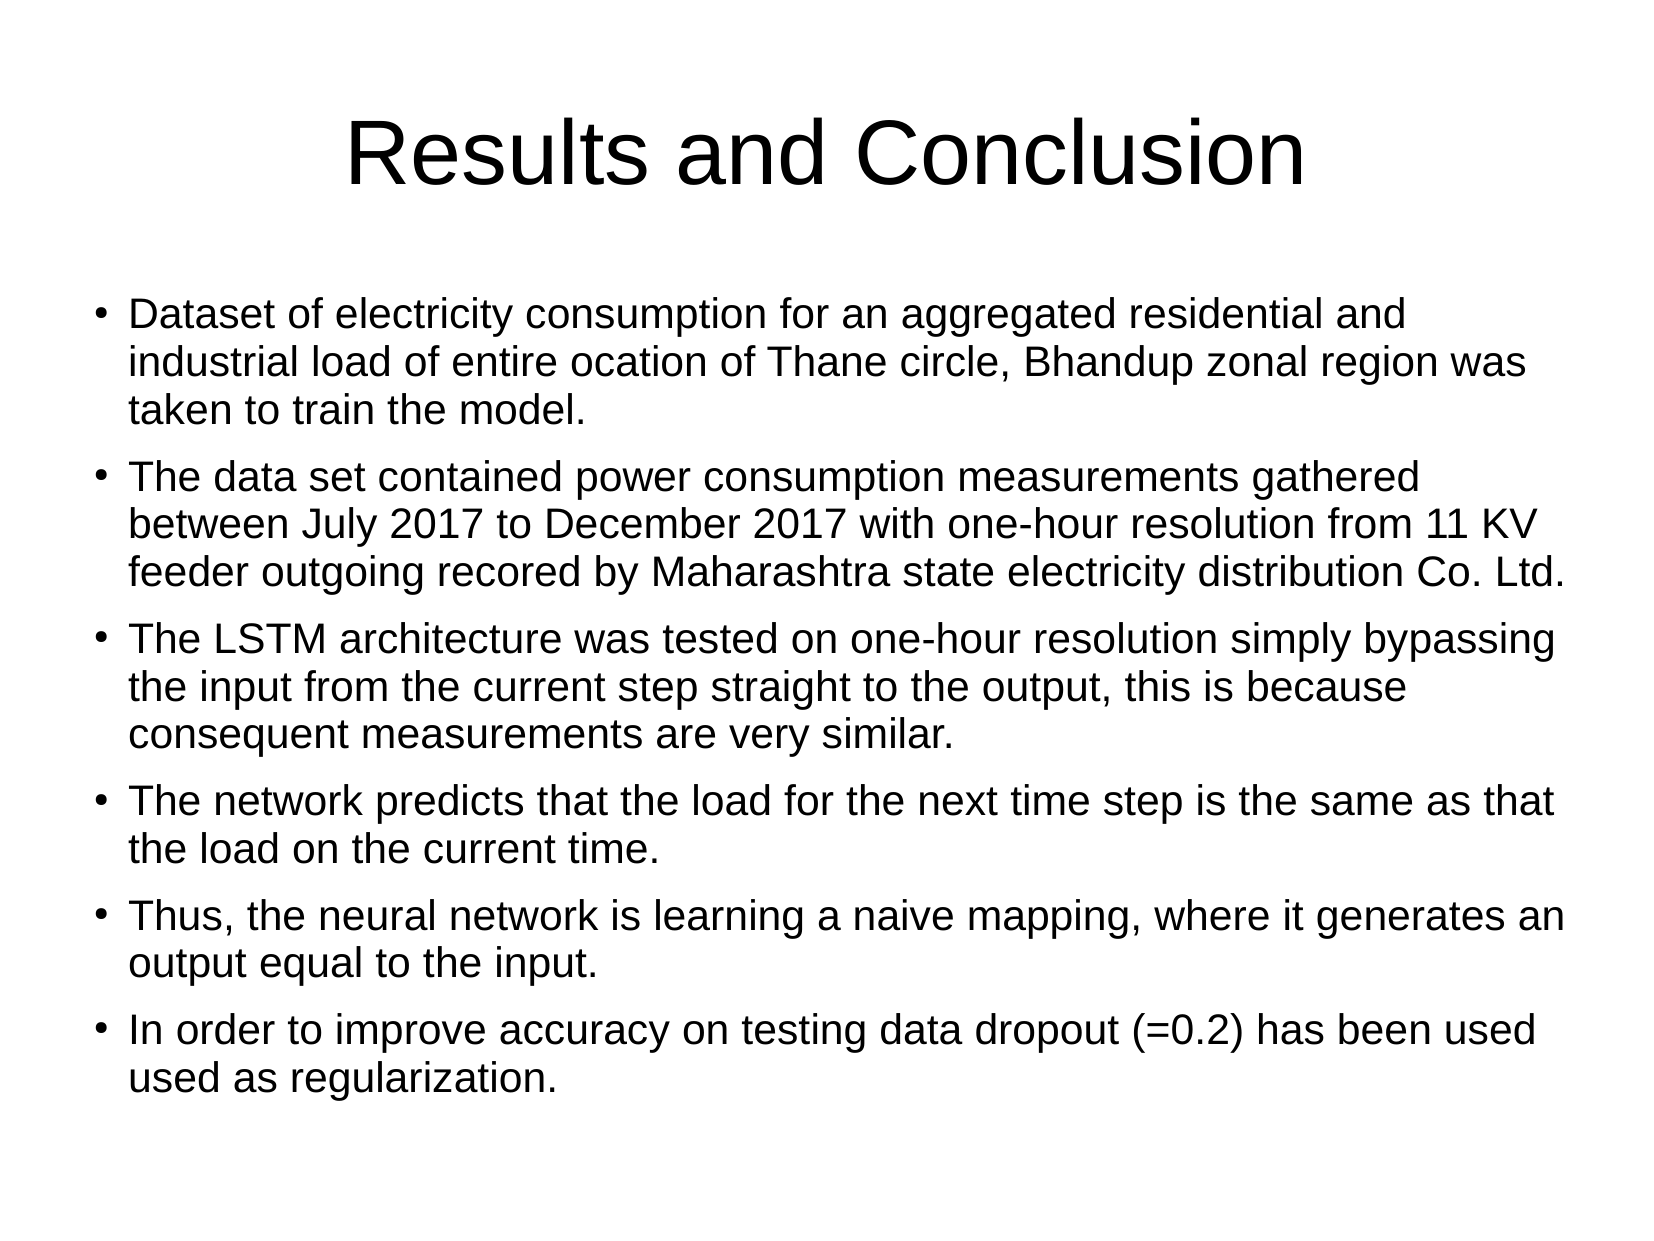

# Results and Conclusion
Dataset of electricity consumption for an aggregated residential and industrial load of entire ocation of Thane circle, Bhandup zonal region was taken to train the model.
The data set contained power consumption measurements gathered between July 2017 to December 2017 with one-hour resolution from 11 KV feeder outgoing recored by Maharashtra state electricity distribution Co. Ltd.
The LSTM architecture was tested on one-hour resolution simply bypassing the input from the current step straight to the output, this is because consequent measurements are very similar.
The network predicts that the load for the next time step is the same as that the load on the current time.
Thus, the neural network is learning a naive mapping, where it generates an output equal to the input.
In order to improve accuracy on testing data dropout (=0.2) has been used used as regularization.